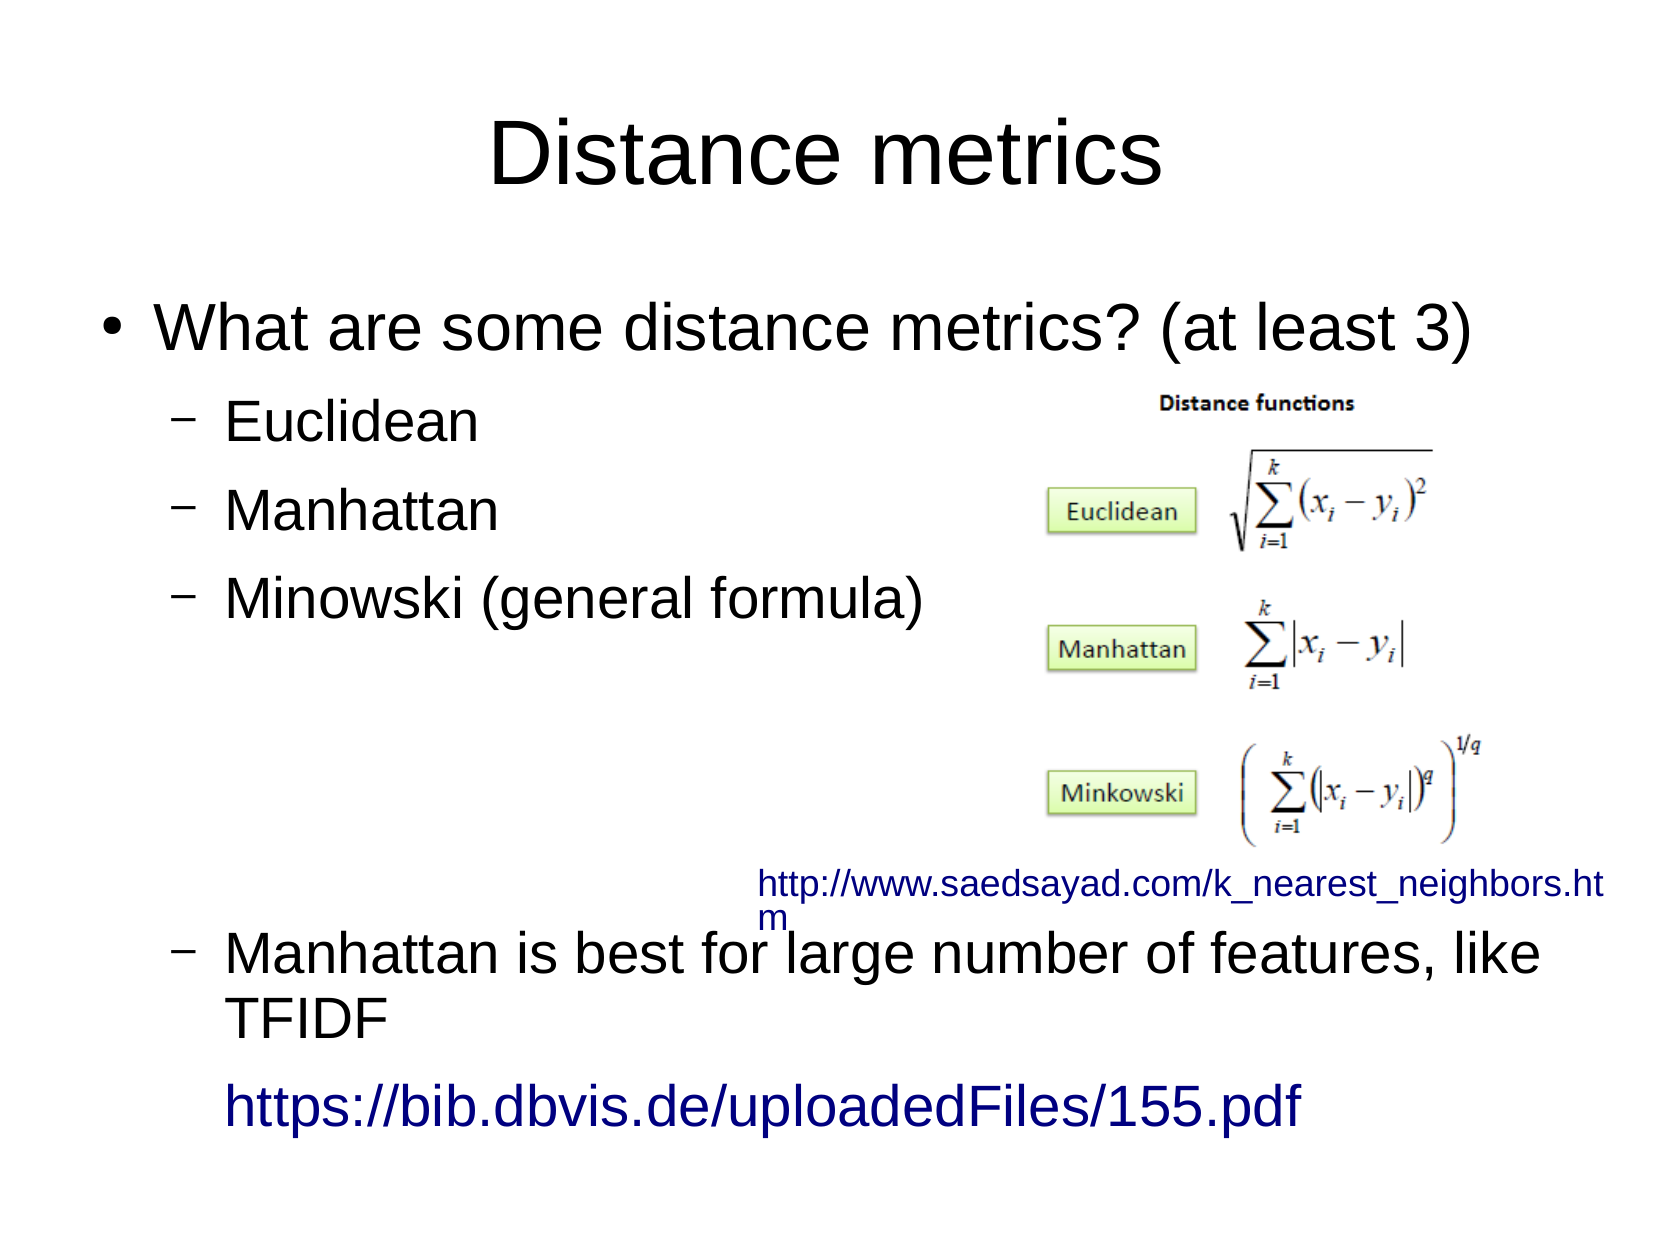

# Distance metrics
What are some distance metrics? (at least 3)
Euclidean
Manhattan
Minowski (general formula)
Manhattan is best for large number of features, like TFIDF
https://bib.dbvis.de/uploadedFiles/155.pdf
http://www.saedsayad.com/k_nearest_neighbors.htm